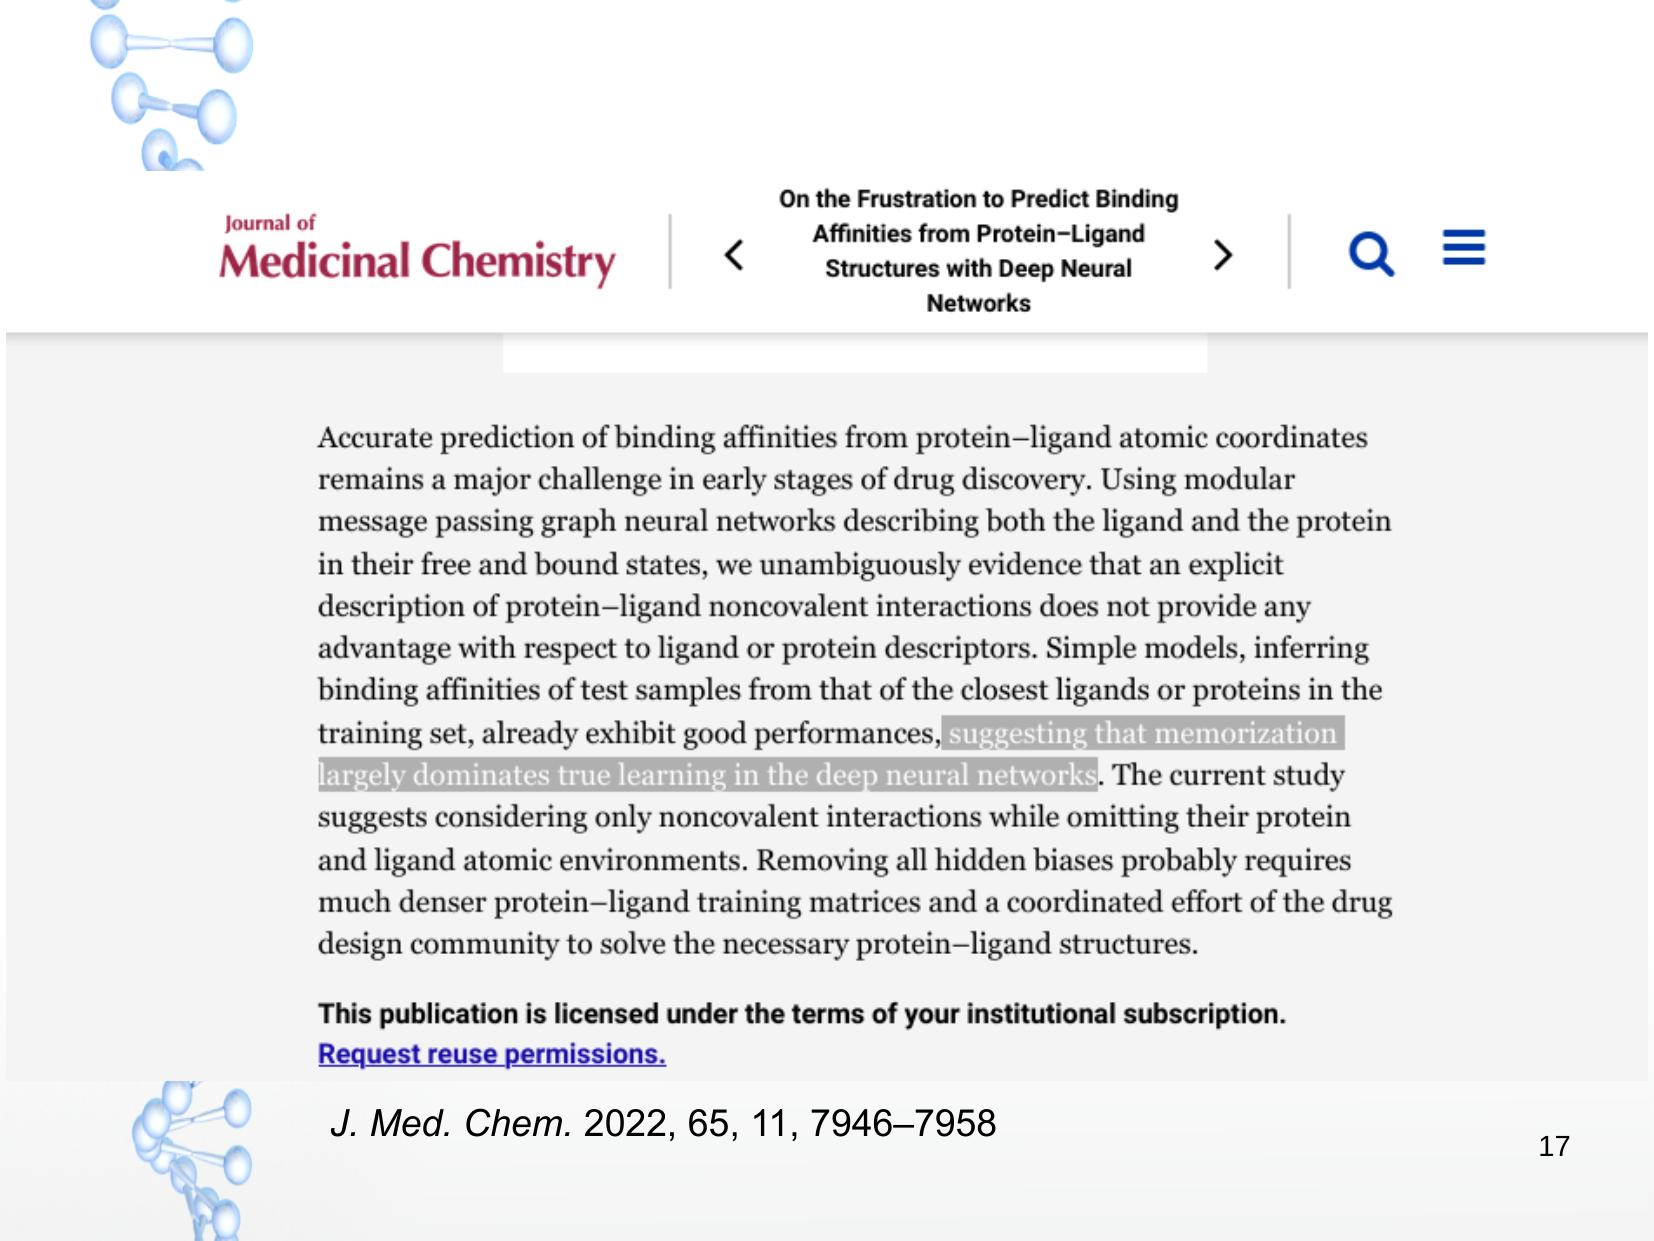

J. Med. Chem. 2022, 65, 11, 7946–7958
17